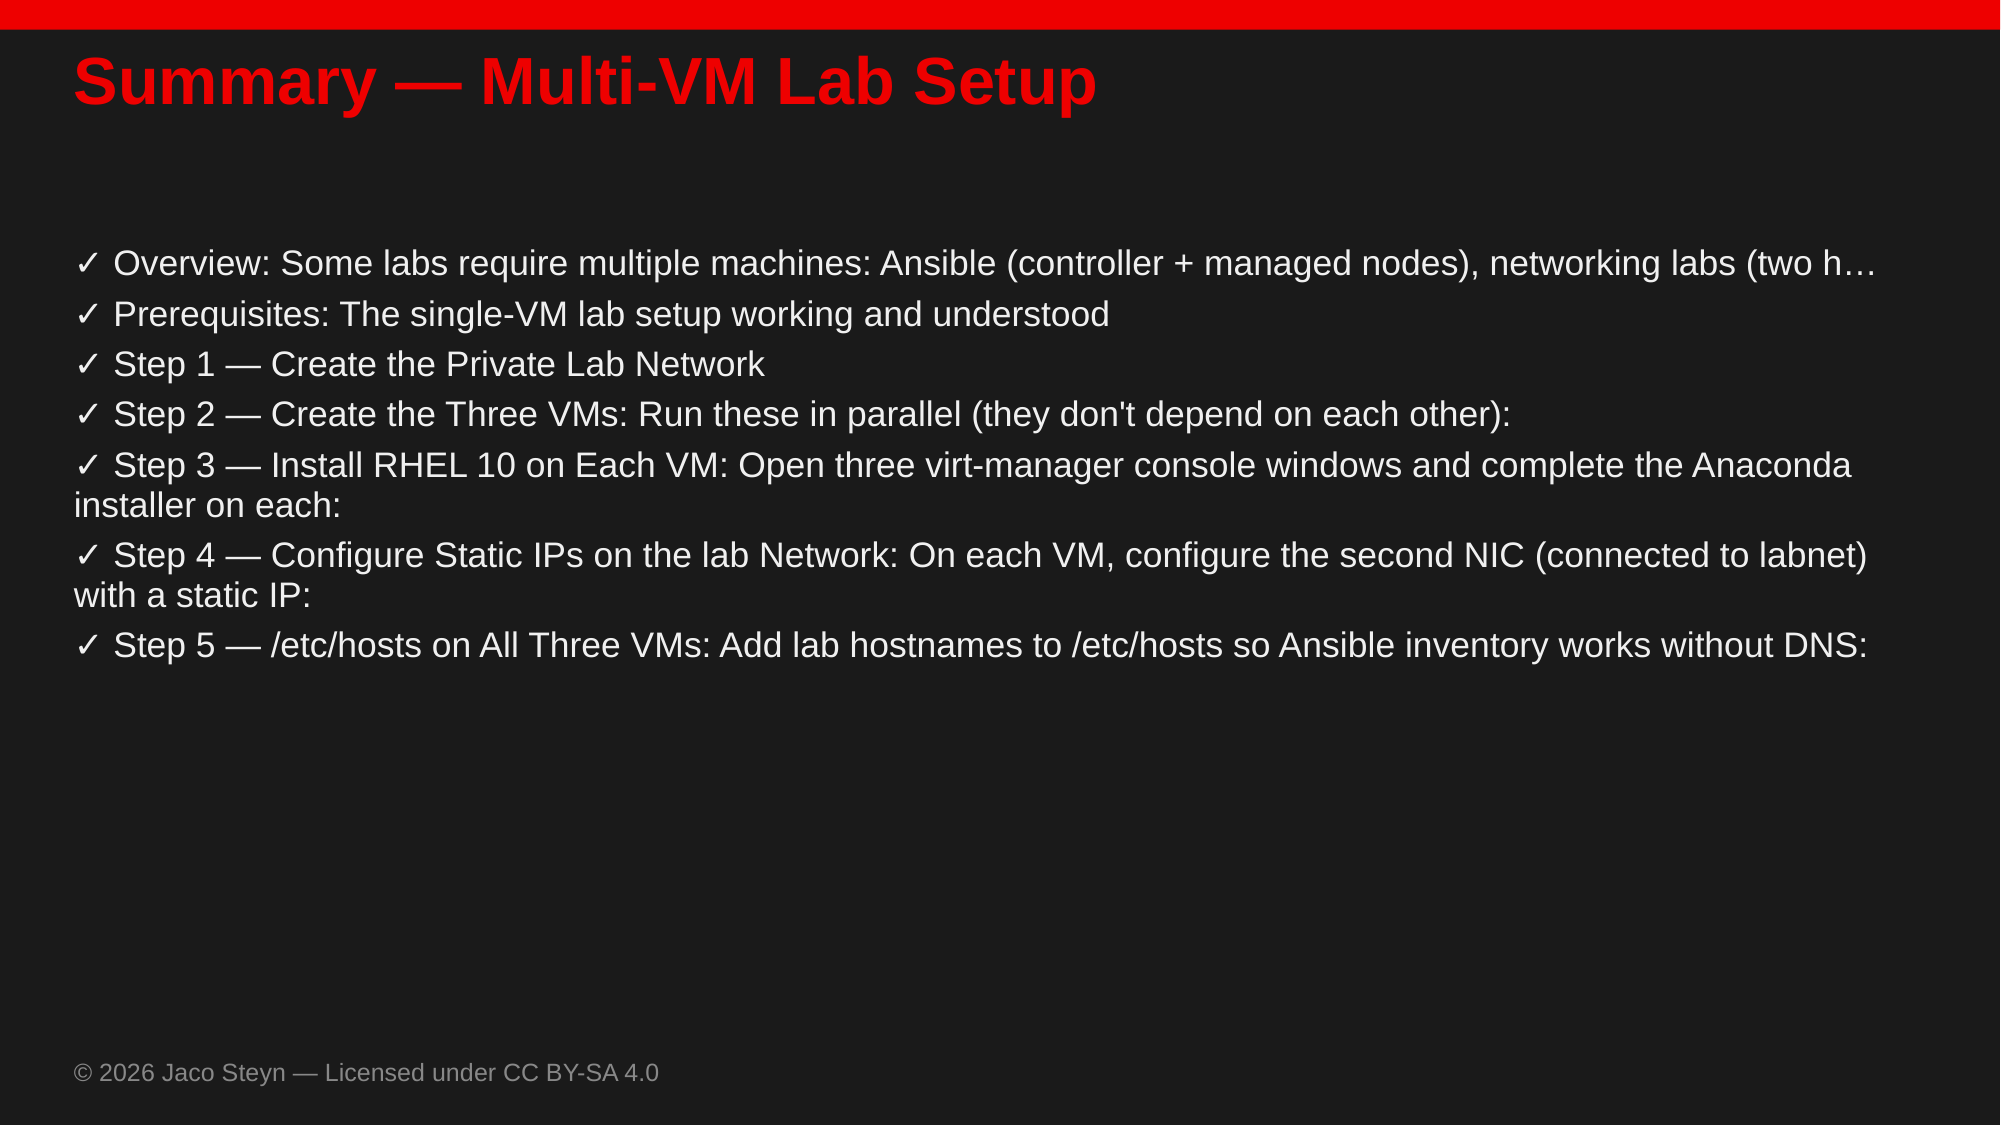

Summary — Multi-VM Lab Setup
✓ Overview: Some labs require multiple machines: Ansible (controller + managed nodes), networking labs (two h…
✓ Prerequisites: The single-VM lab setup working and understood
✓ Step 1 — Create the Private Lab Network
✓ Step 2 — Create the Three VMs: Run these in parallel (they don't depend on each other):
✓ Step 3 — Install RHEL 10 on Each VM: Open three virt-manager console windows and complete the Anaconda installer on each:
✓ Step 4 — Configure Static IPs on the lab Network: On each VM, configure the second NIC (connected to labnet) with a static IP:
✓ Step 5 — /etc/hosts on All Three VMs: Add lab hostnames to /etc/hosts so Ansible inventory works without DNS:
© 2026 Jaco Steyn — Licensed under CC BY-SA 4.0